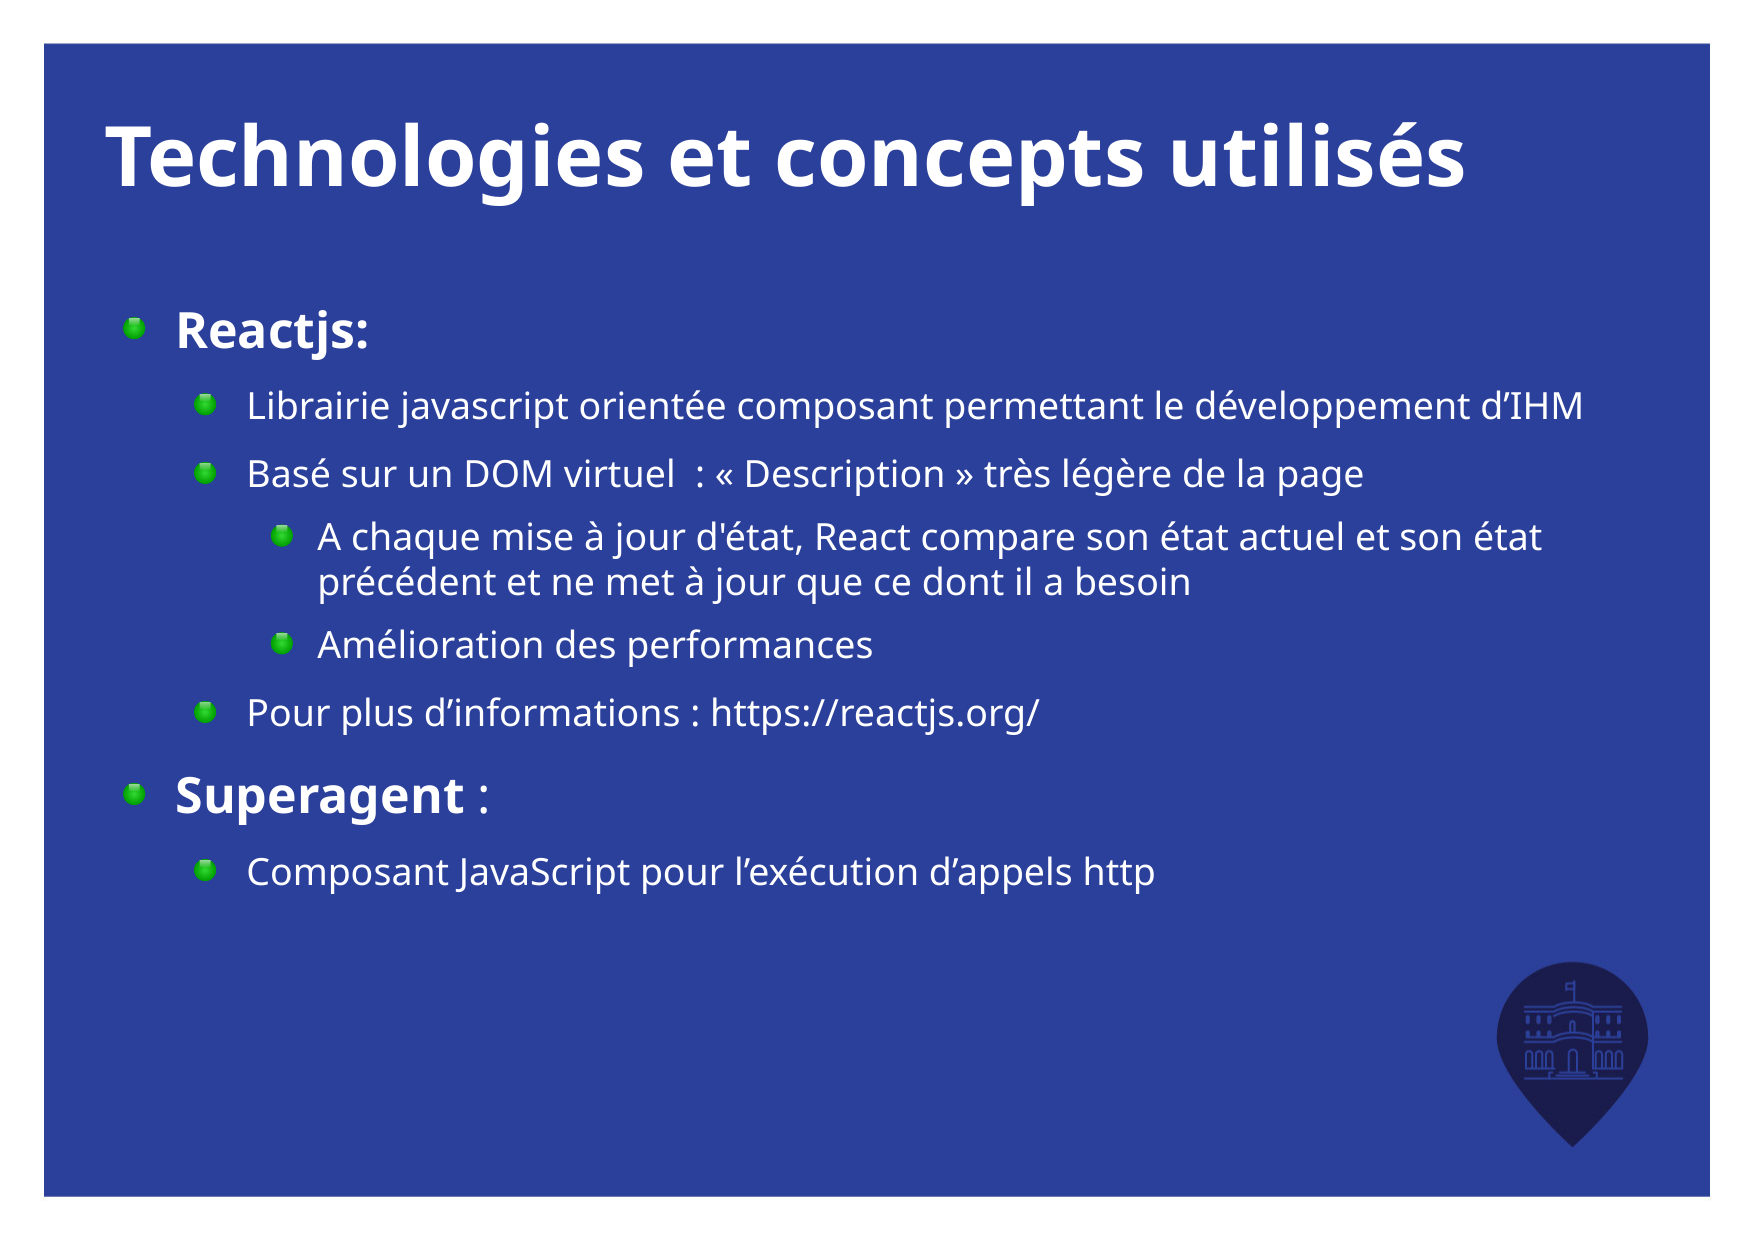

# Technologies et concepts utilisés
Reactjs:
Librairie javascript orientée composant permettant le développement d’IHM
Basé sur un DOM virtuel : « Description » très légère de la page
A chaque mise à jour d'état, React compare son état actuel et son état précédent et ne met à jour que ce dont il a besoin
Amélioration des performances
Pour plus d’informations : https://reactjs.org/
Superagent :
Composant JavaScript pour l’exécution d’appels http